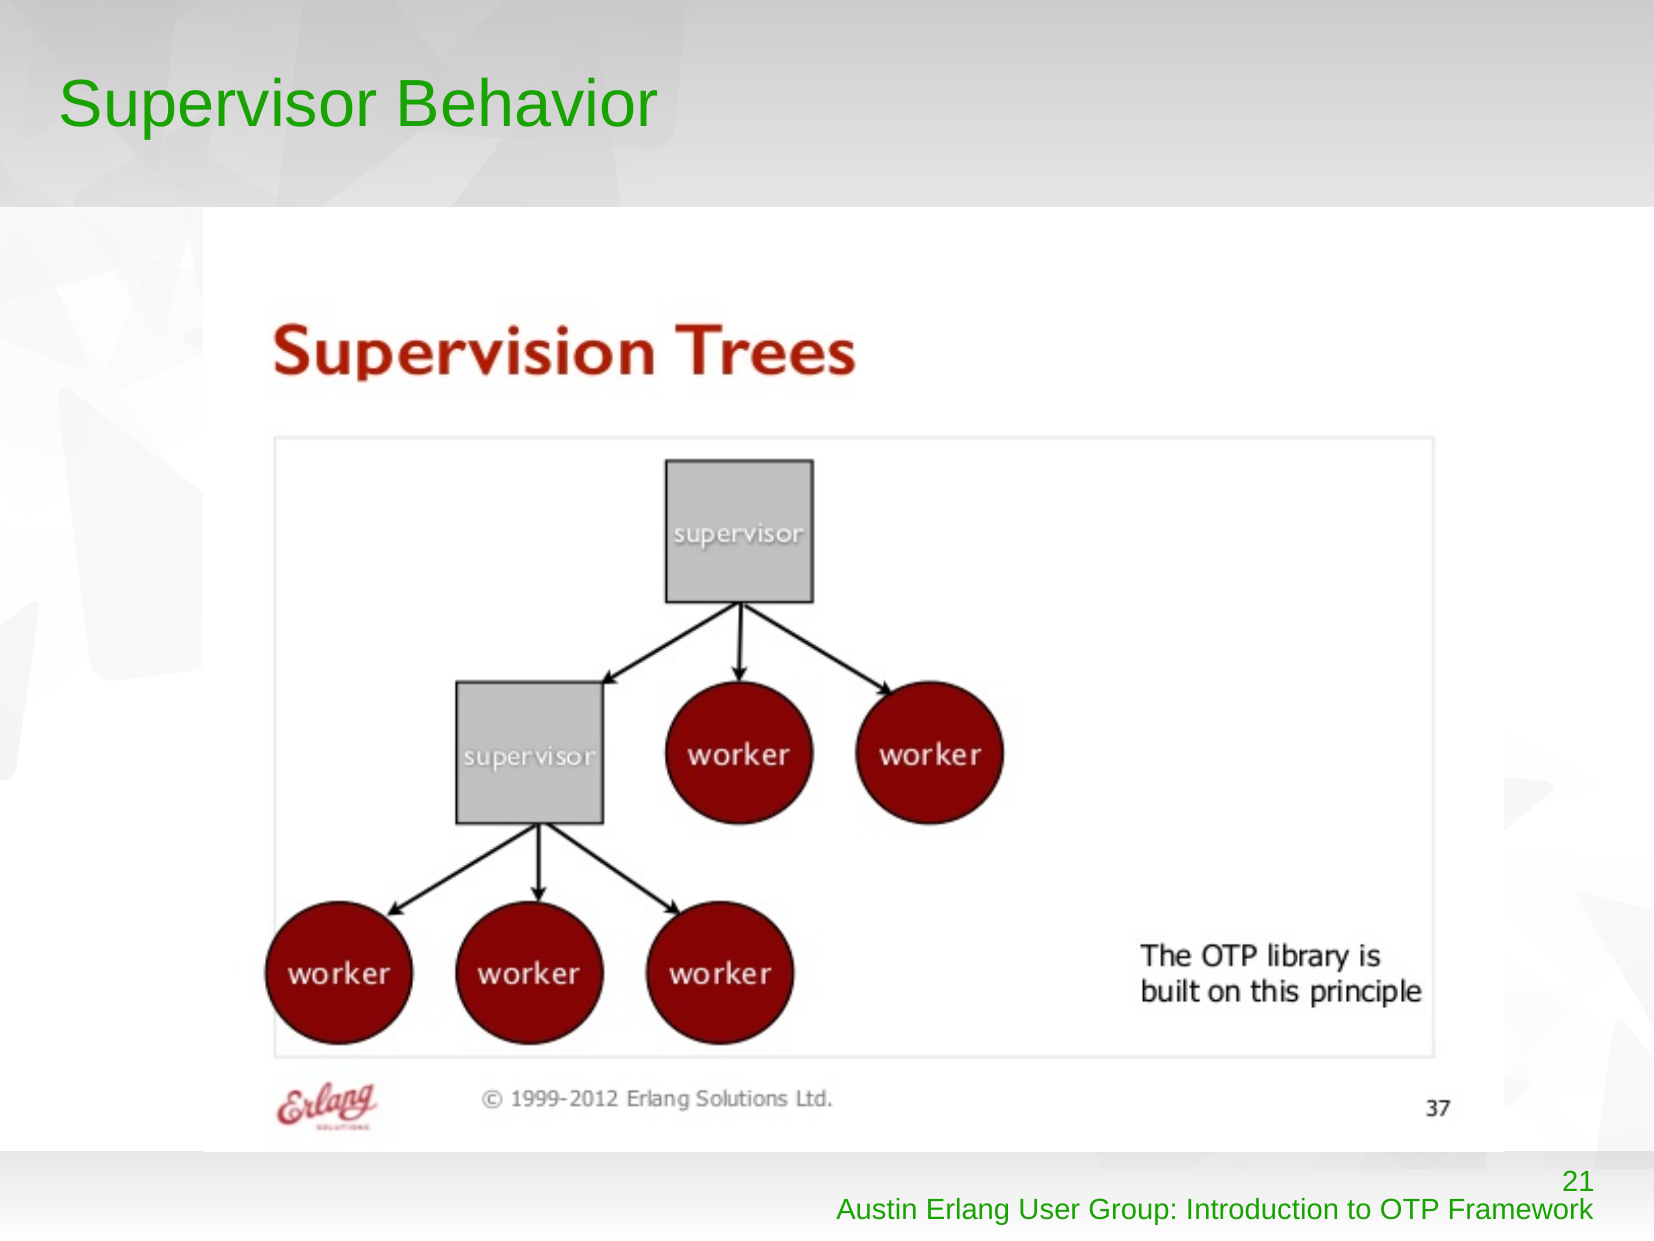

# Supervisor Behavior
21
Austin Erlang User Group: Introduction to OTP Framework